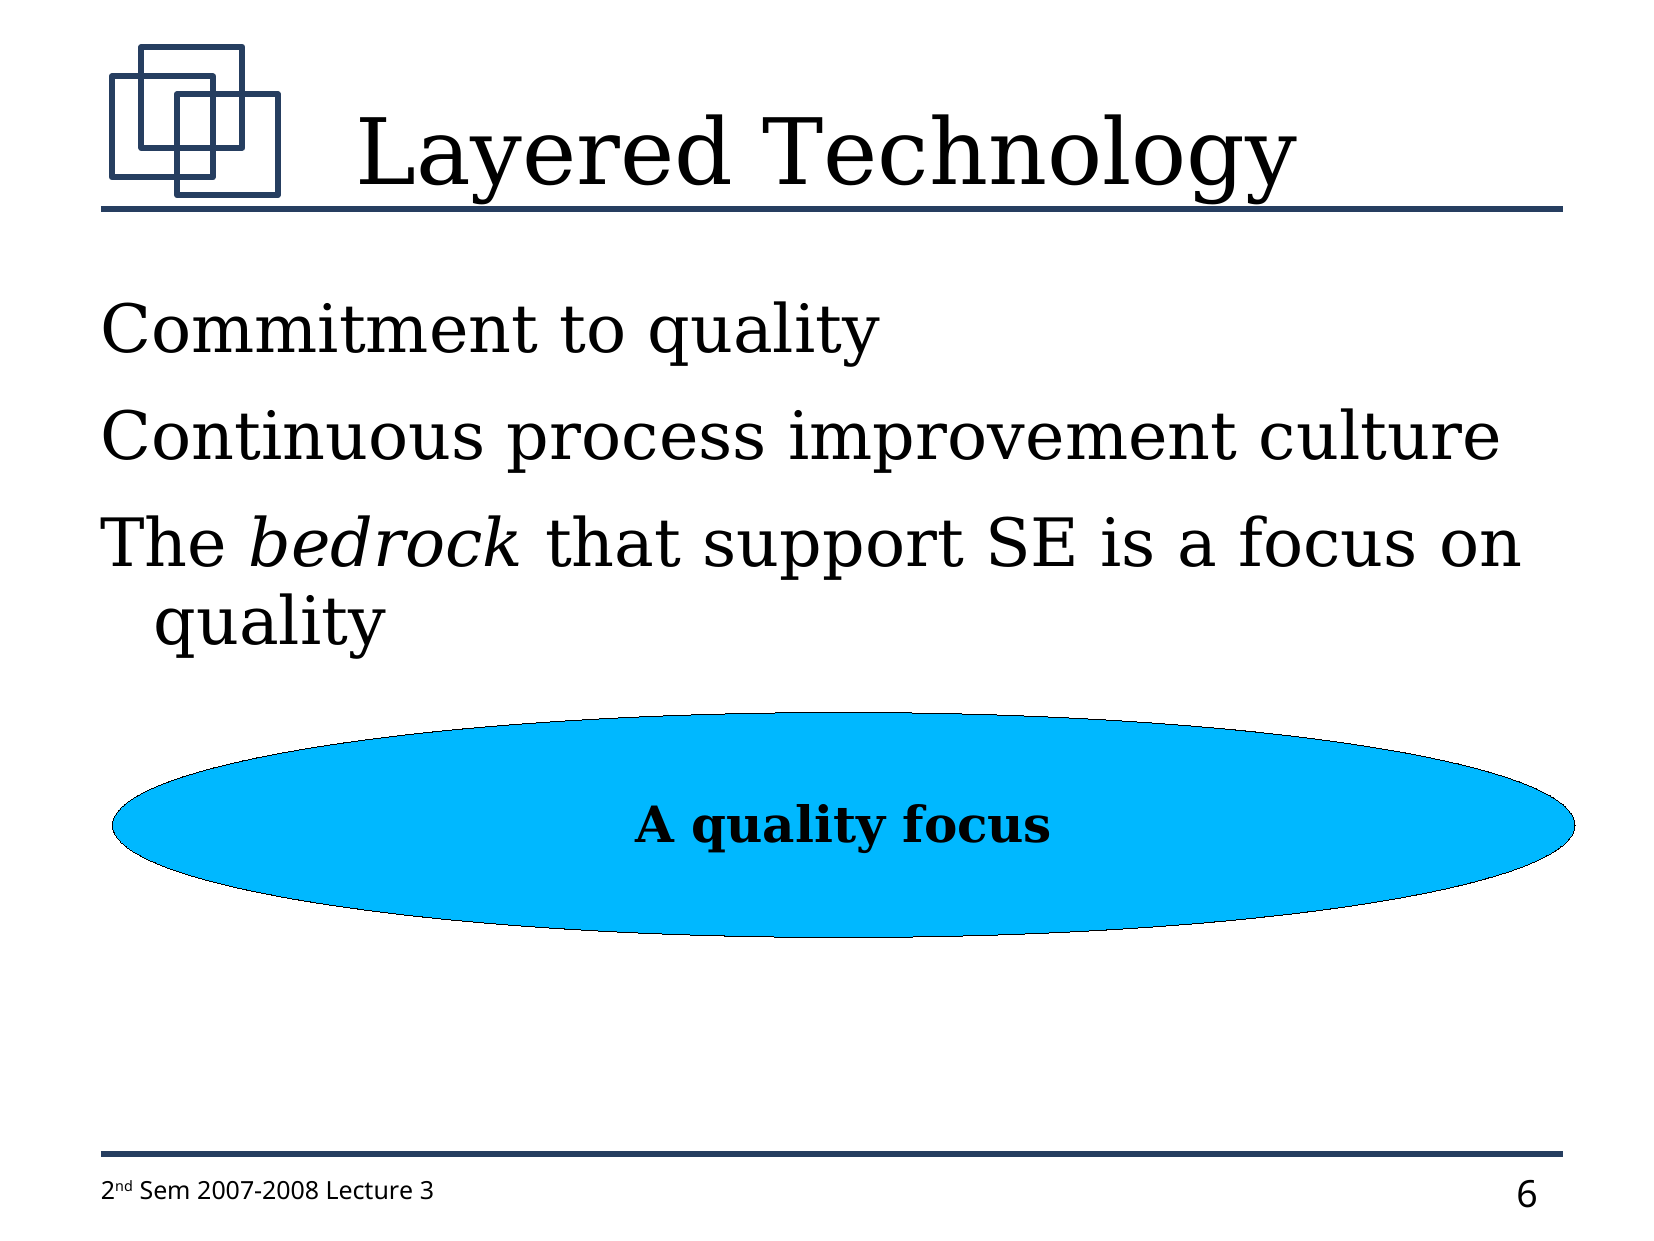

# Layered Technology
Commitment to quality
Continuous process improvement culture
The bedrock that support SE is a focus on quality
A quality focus